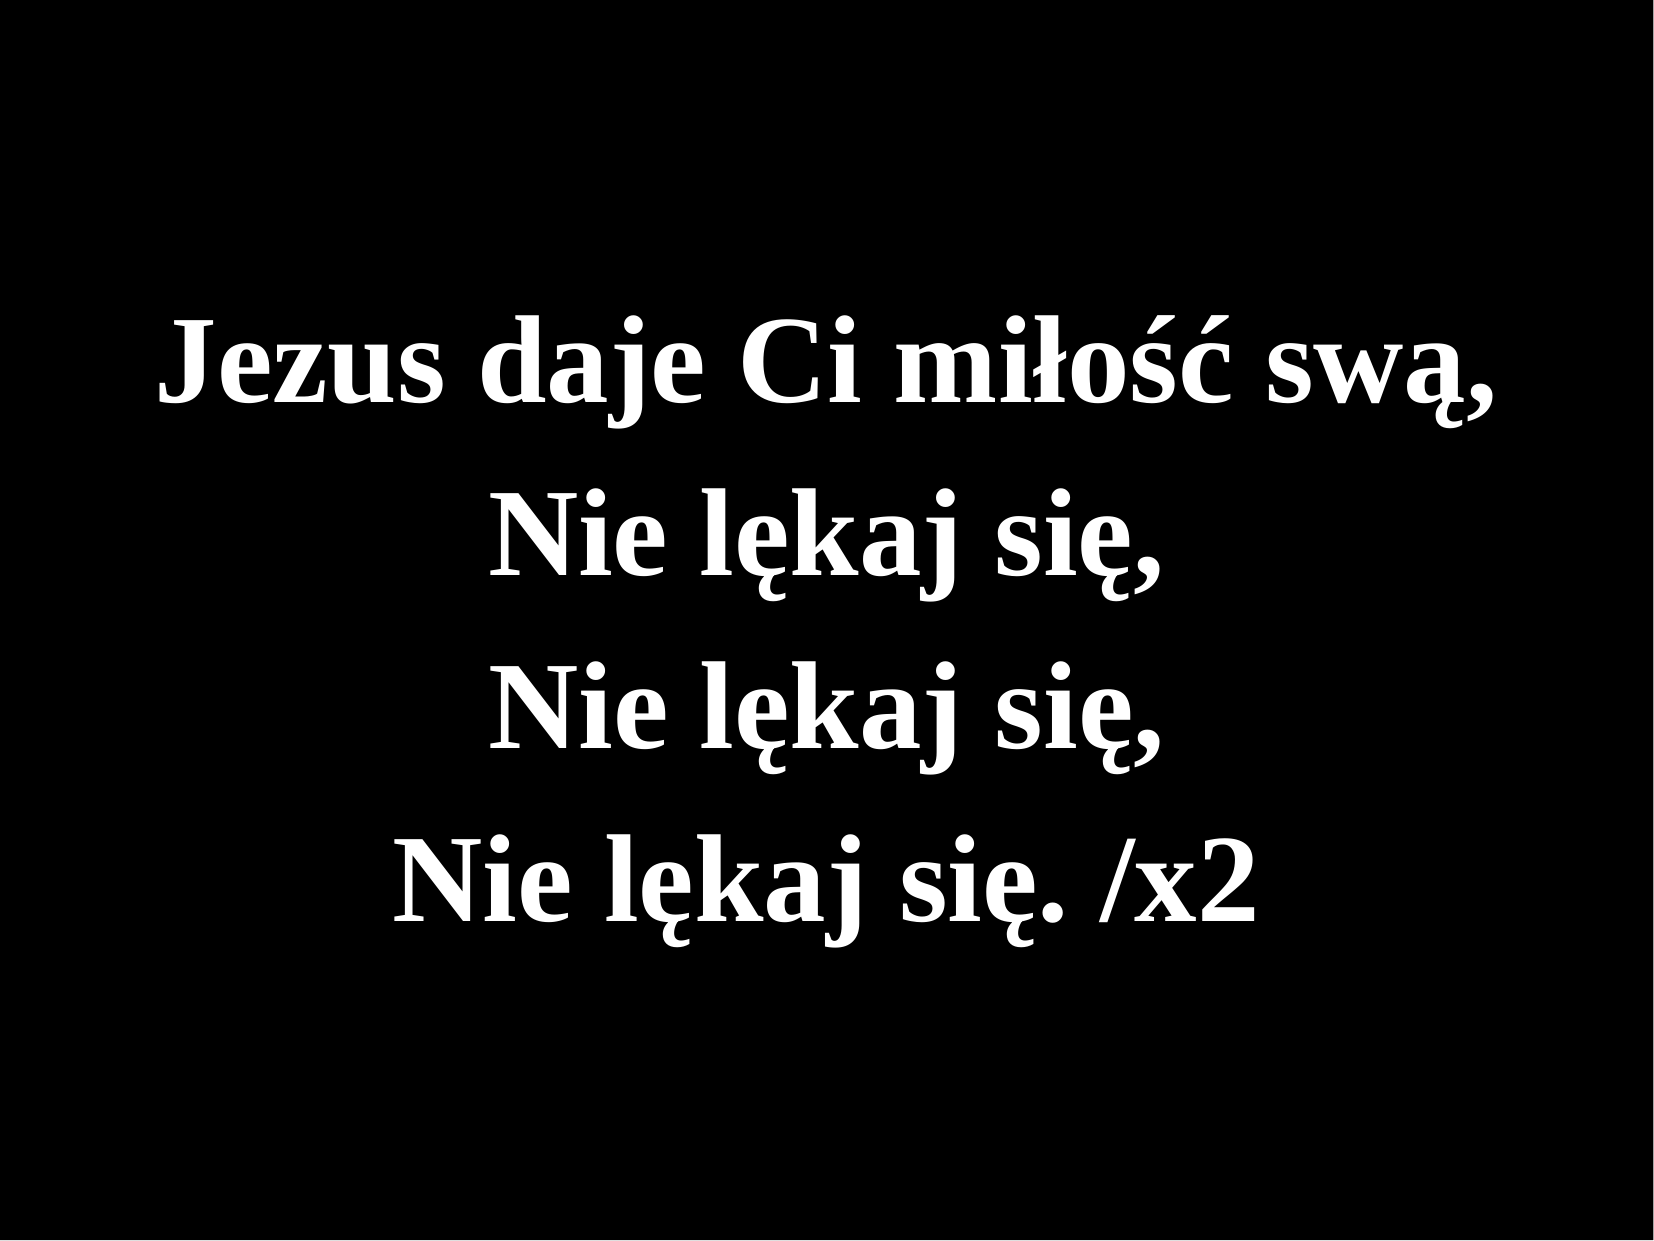

# Jezus daje Ci miłość swą, ppp Nie lękaj się, ppp Nie lękaj się, ppp Nie lękaj się. /x2